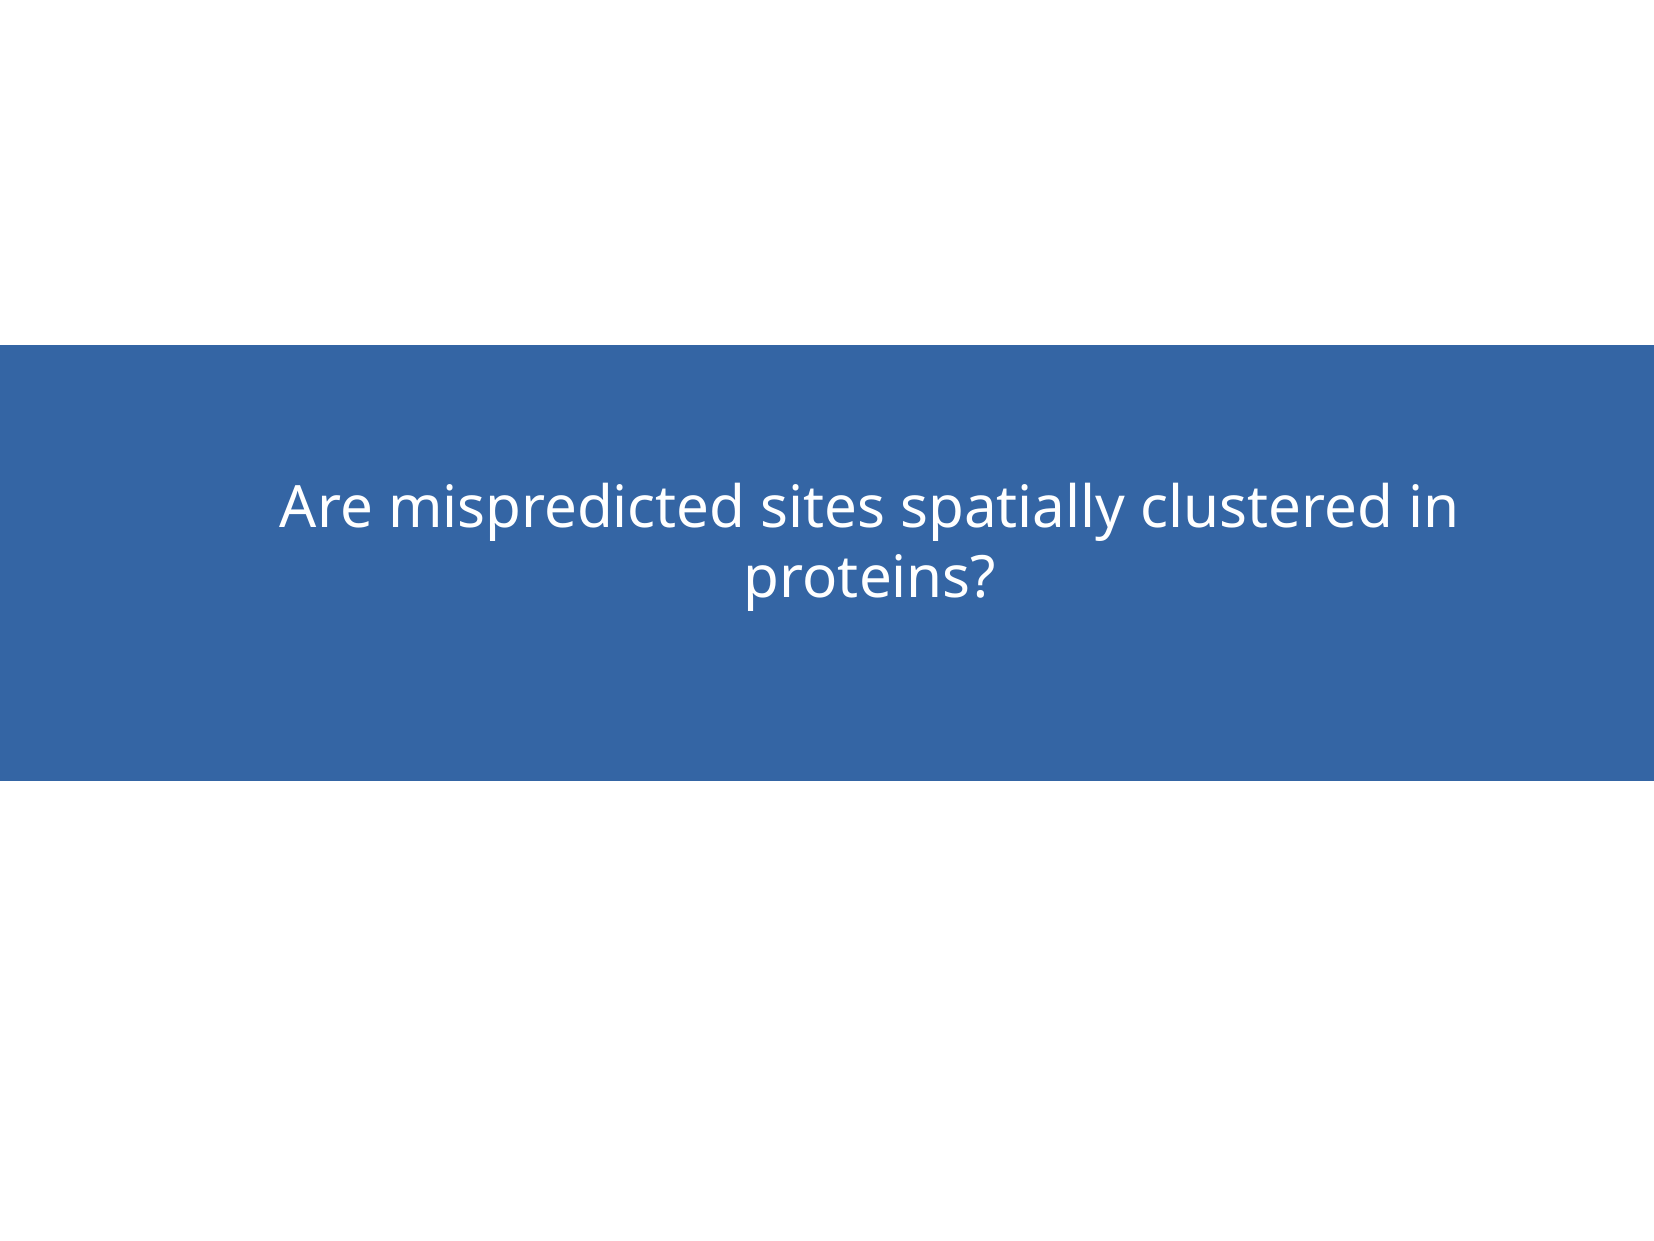

Are mispredicted sites spatially clustered in proteins?